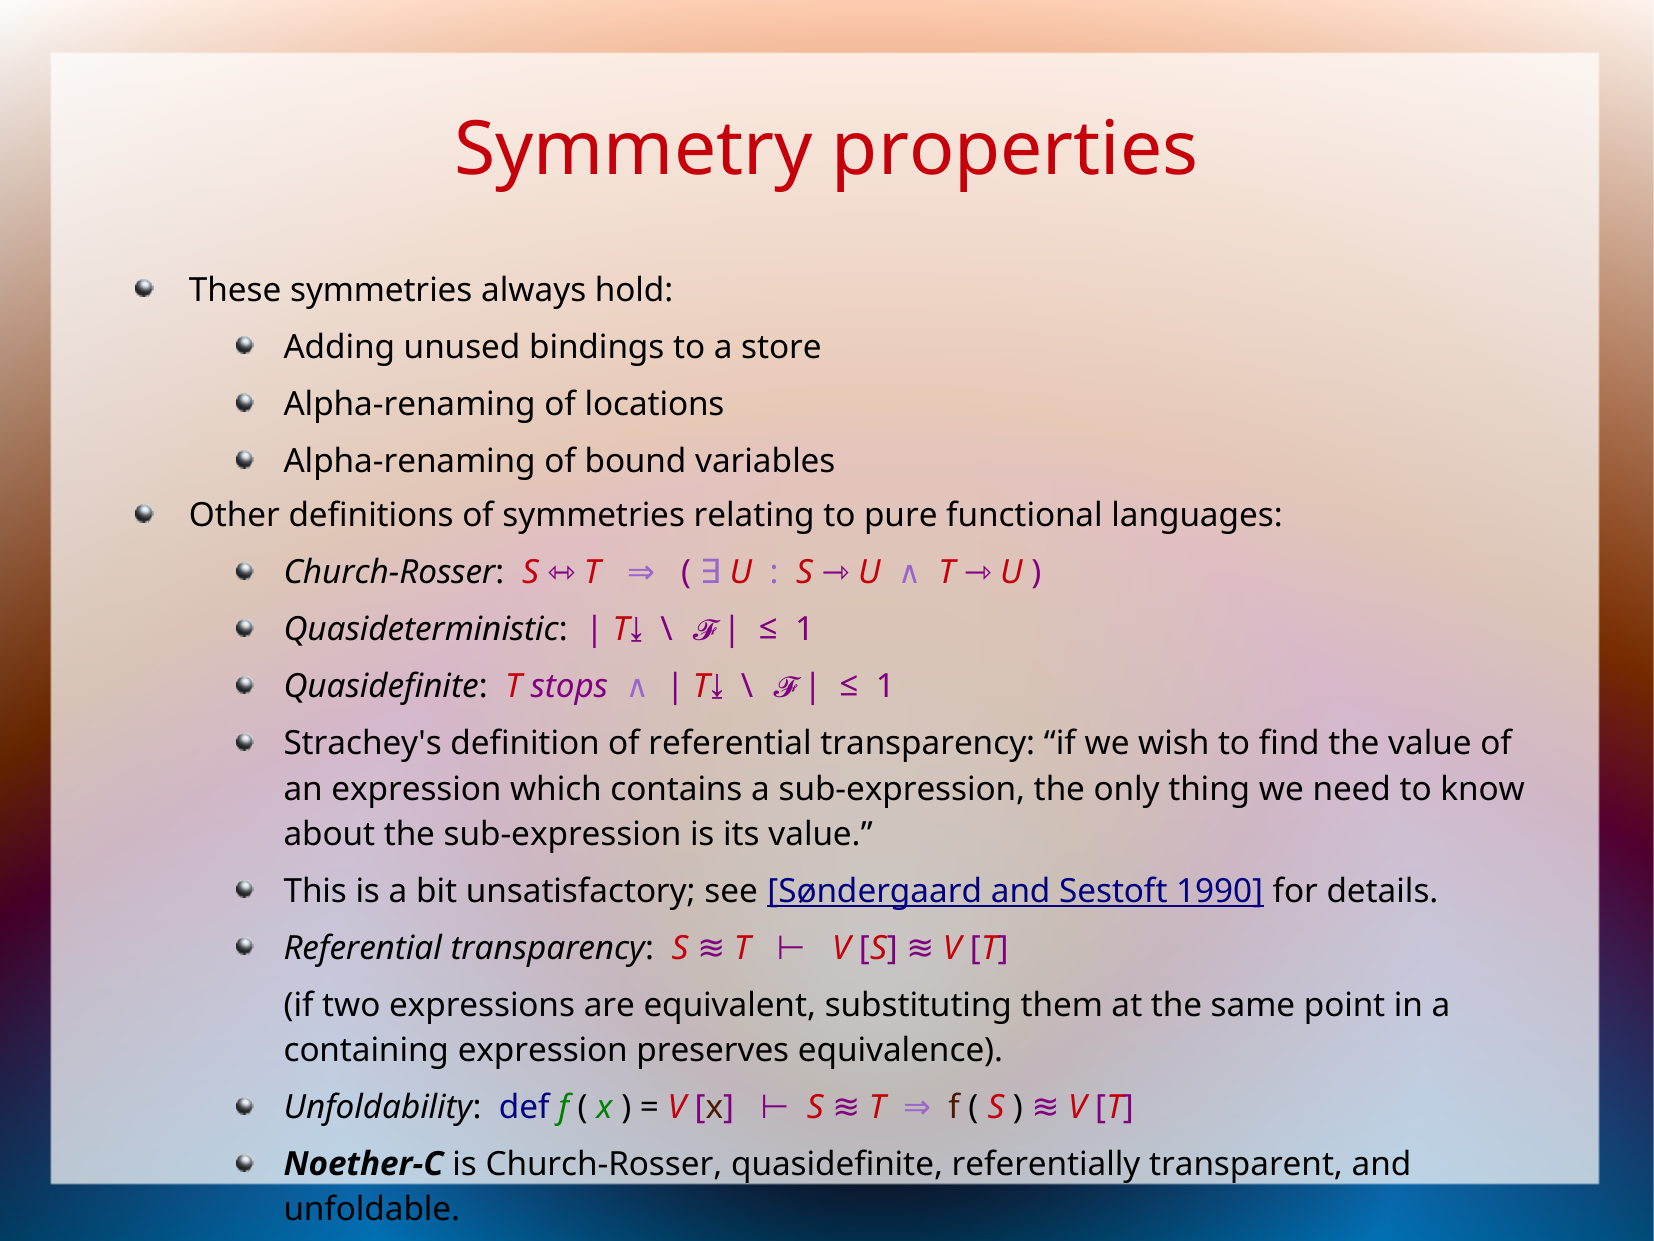

# Symmetry properties
These symmetries always hold:
Adding unused bindings to a store
Alpha-renaming of locations
Alpha-renaming of bound variables
Other definitions of symmetries relating to pure functional languages:
Church-Rosser: S ⇿ T ⇒ ( ∃ U : S ⇾ U ∧ T ⇾ U )
Quasideterministic: | T⤓ \ 𝓕 | ≤ 1
Quasidefinite: T stops ∧ | T⤓ \ 𝓕 | ≤ 1
Strachey's definition of referential transparency: “if we wish to find the value of an expression which contains a sub-expression, the only thing we need to know about the sub-expression is its value.”
This is a bit unsatisfactory; see [Søndergaard and Sestoft 1990] for details.
Referential transparency: S ≋ T ⊢ V [S] ≋ V [T]
(if two expressions are equivalent, substituting them at the same point in a containing expression preserves equivalence).
Unfoldability: def f ( x ) = V [x] ⊢ S ≋ T ⇒ f ( S ) ≋ V [T]
Noether-C is Church-Rosser, quasidefinite, referentially transparent, and unfoldable.